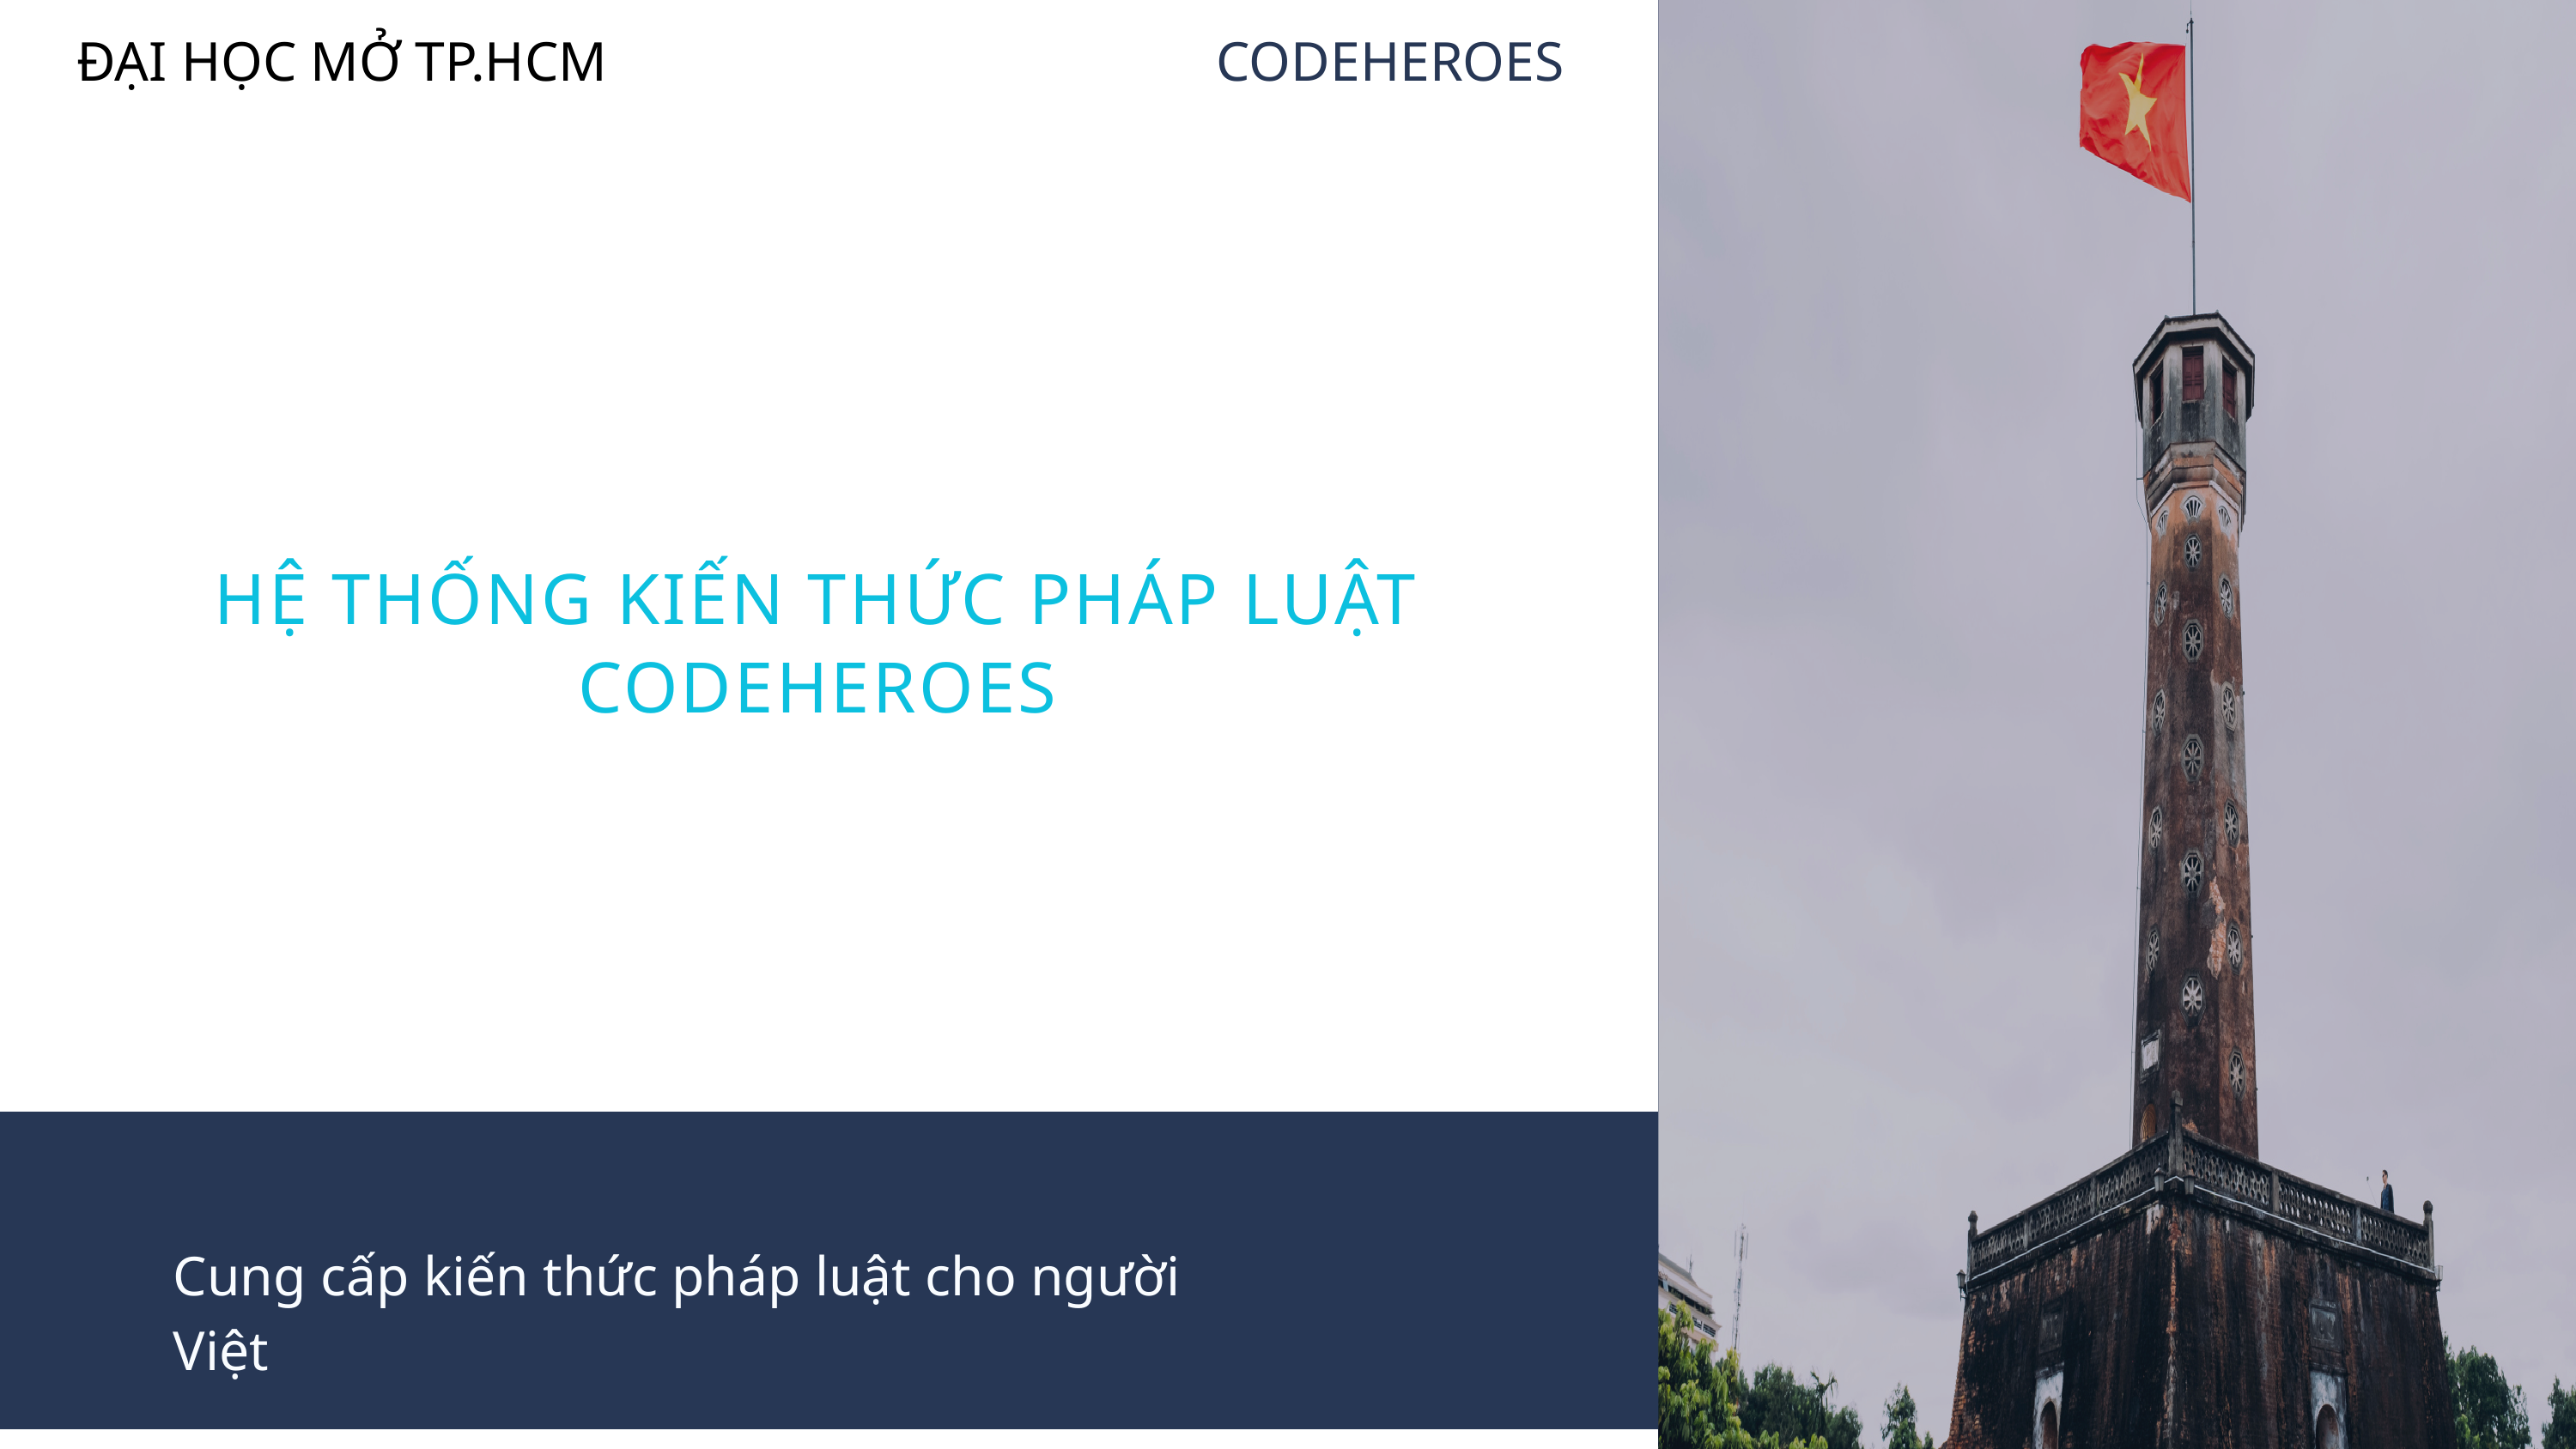

ĐẠI HỌC MỞ TP.HCM
CODEHEROES
HỆ THỐNG KIẾN THỨC PHÁP LUẬT CODEHEROES
Cung cấp kiến thức pháp luật cho người Việt